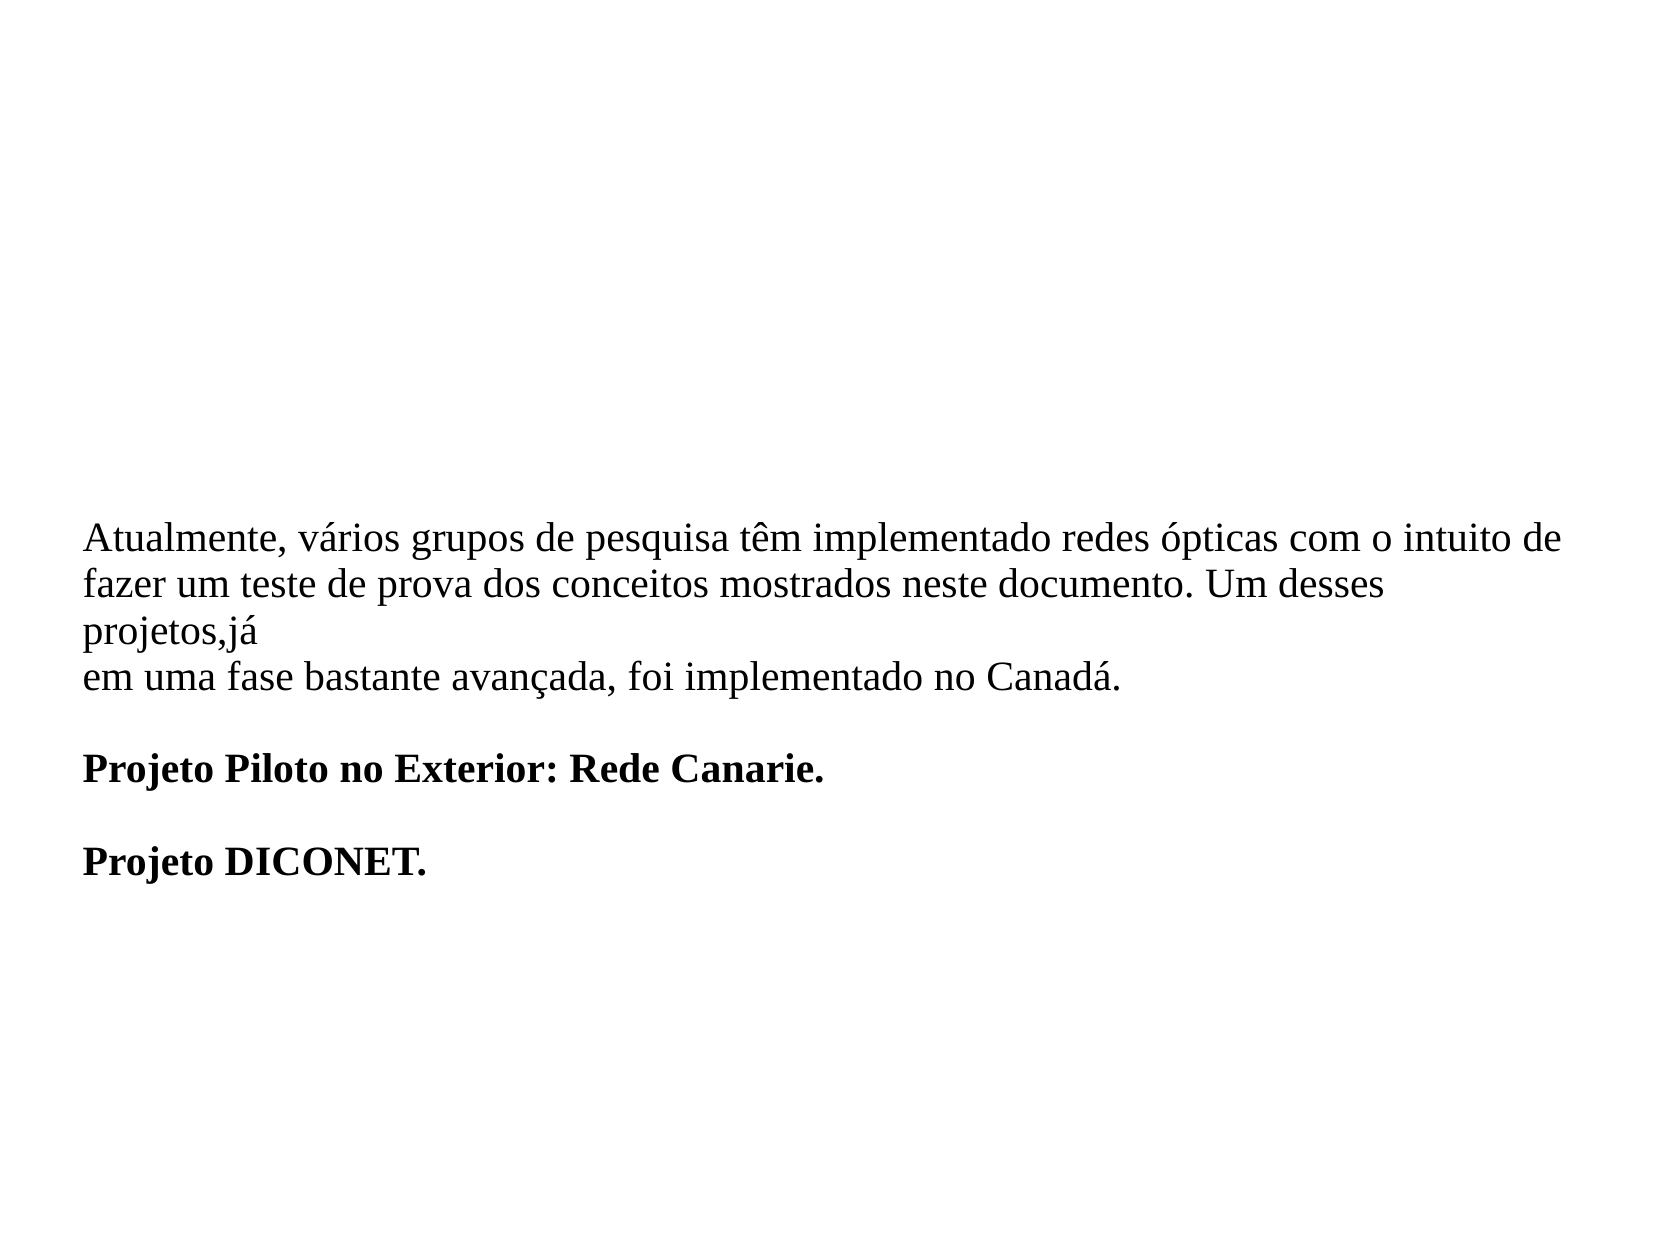

#
Atualmente, vários grupos de pesquisa têm implementado redes ópticas com o intuito de
fazer um teste de prova dos conceitos mostrados neste documento. Um desses projetos,já
em uma fase bastante avançada, foi implementado no Canadá.
Projeto Piloto no Exterior: Rede Canarie.
Projeto DICONET.